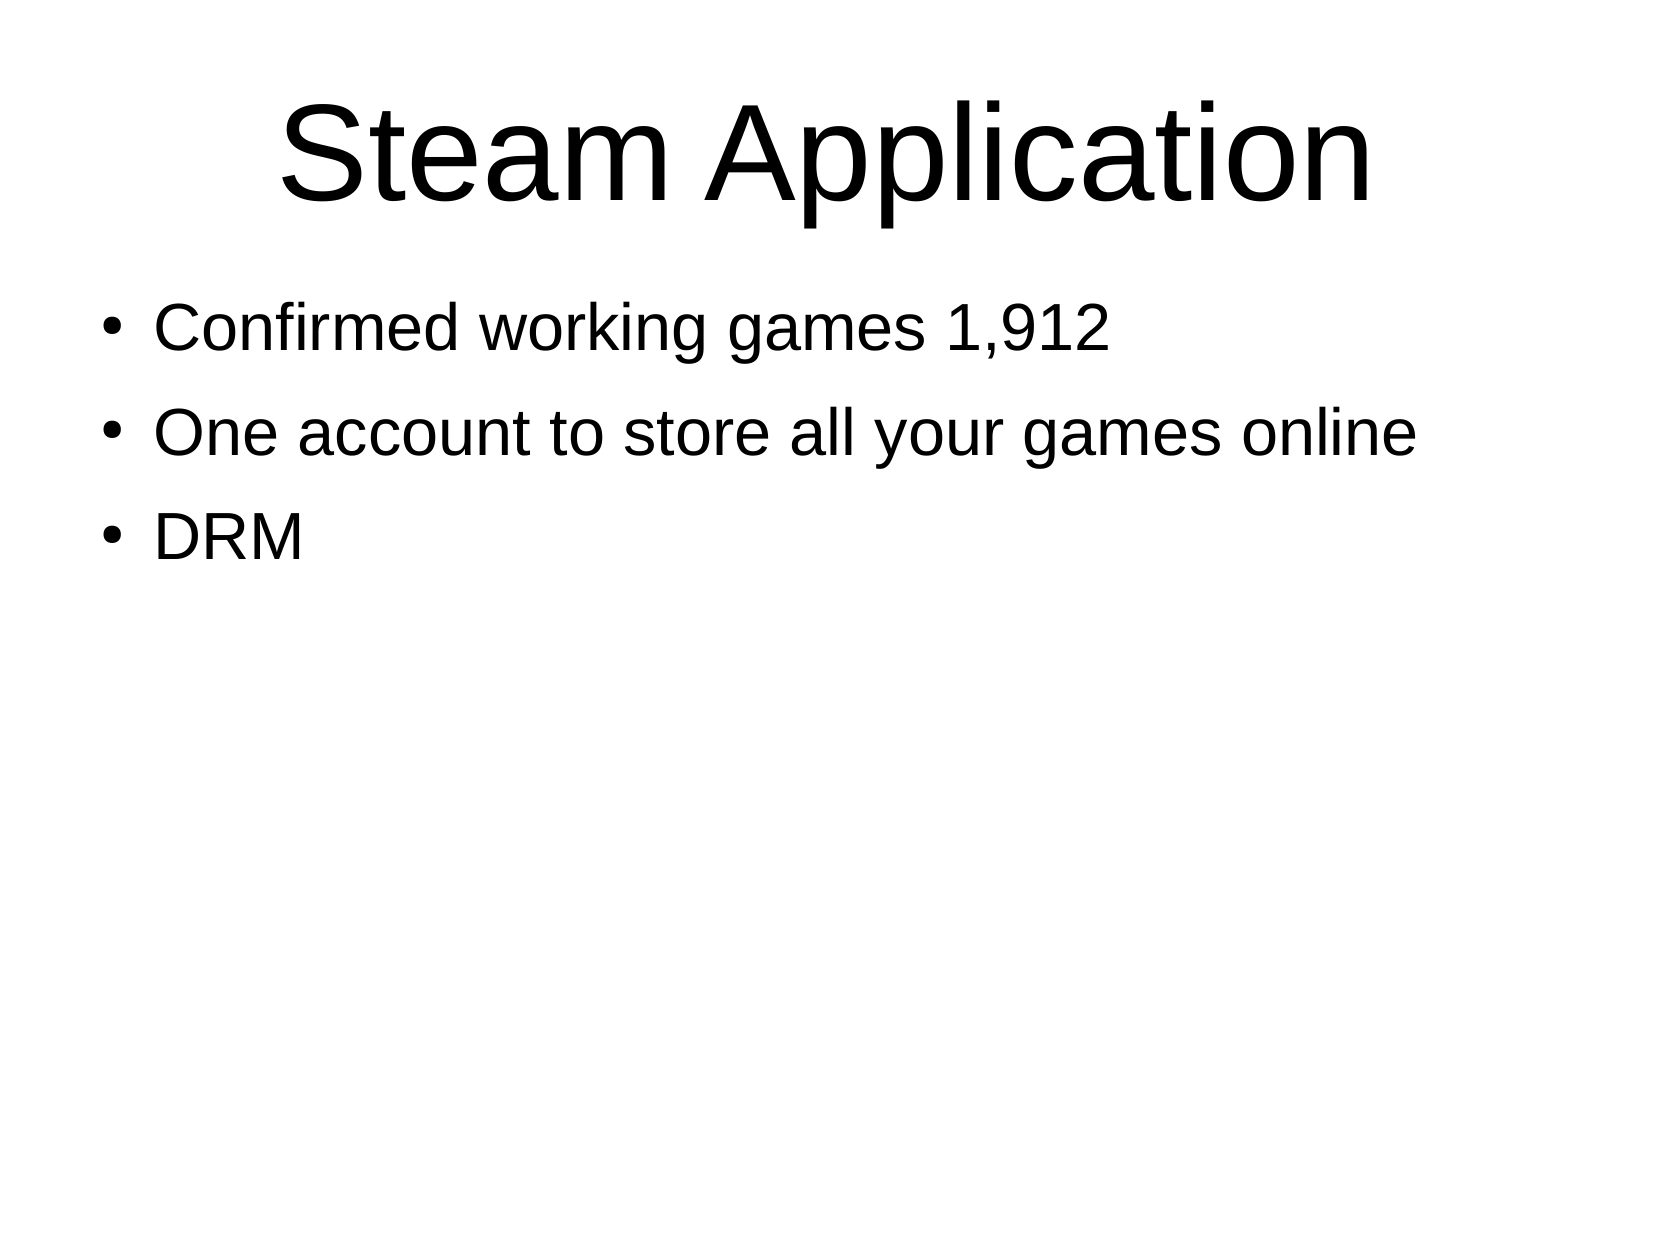

# Steam Application
Confirmed working games 1,912
One account to store all your games online
DRM